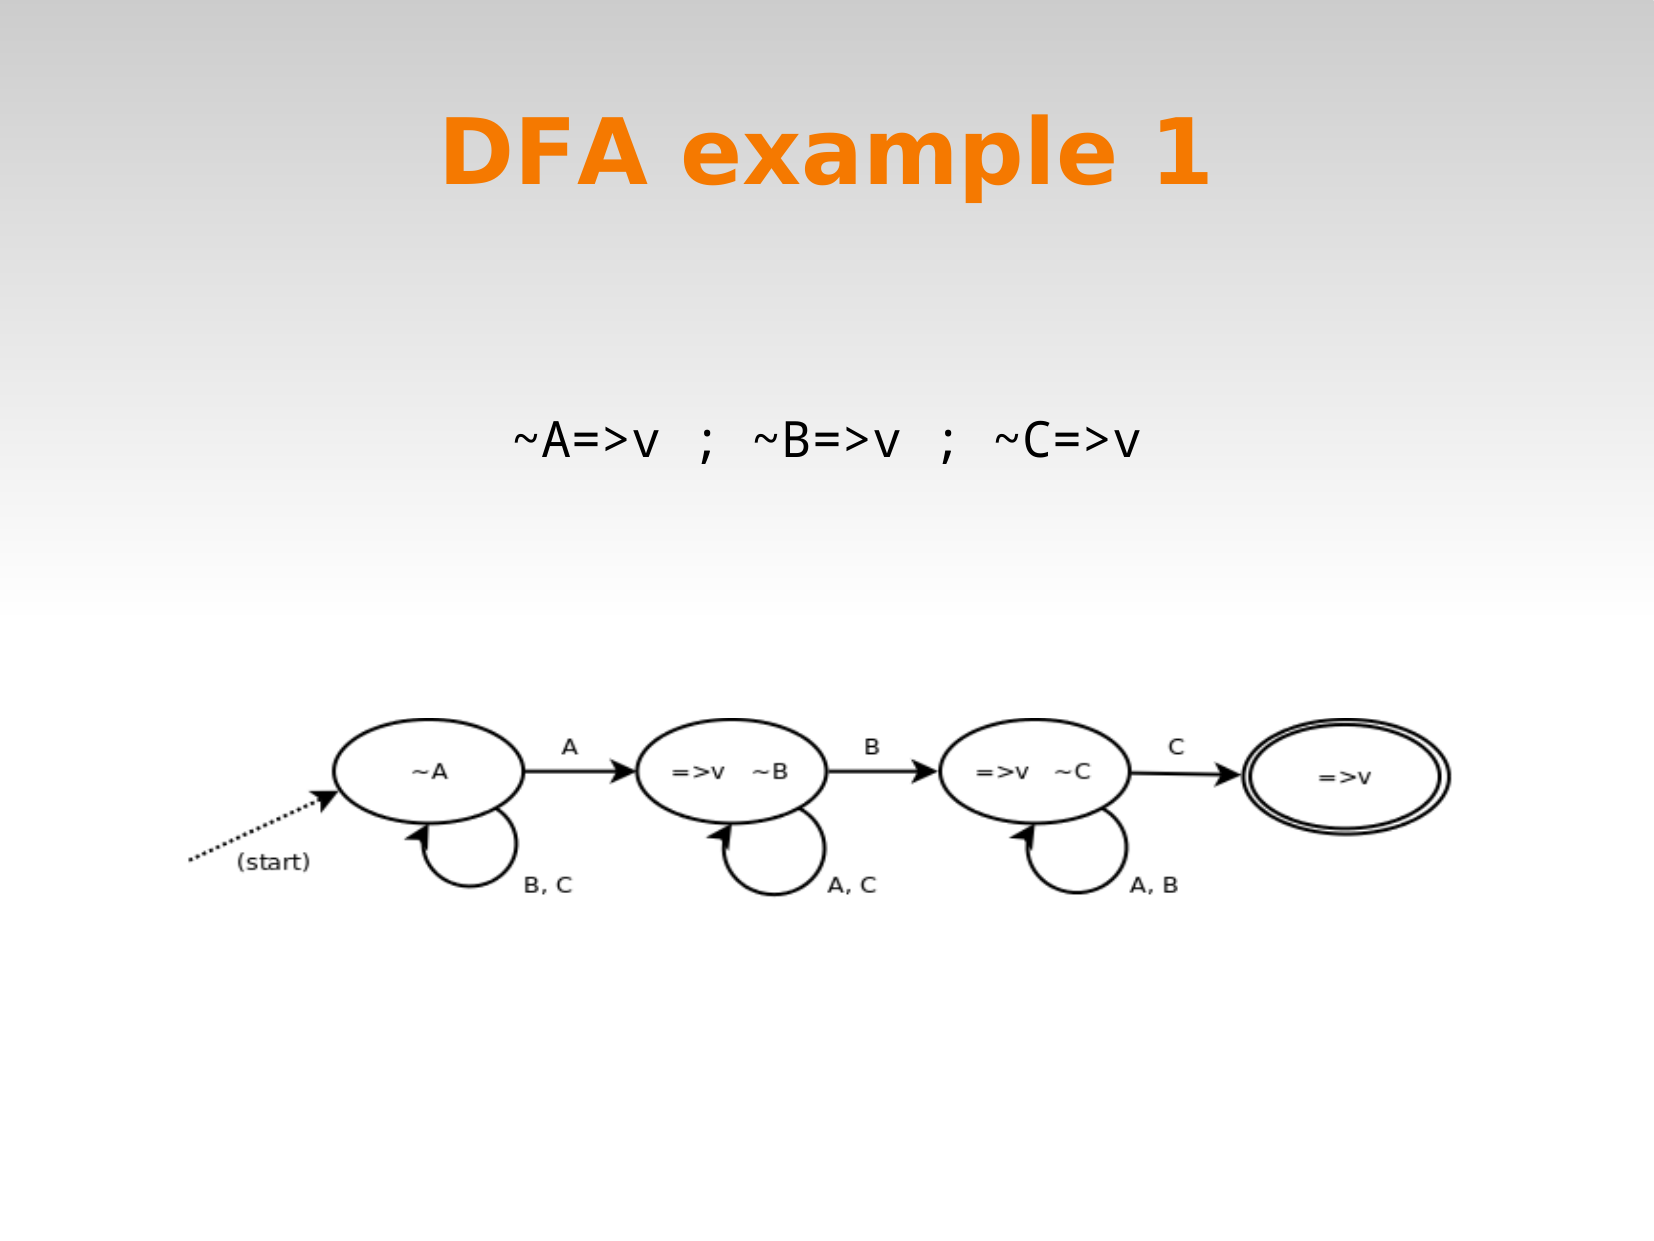

# DFA example 1
~A=>v ; ~B=>v ; ~C=>v